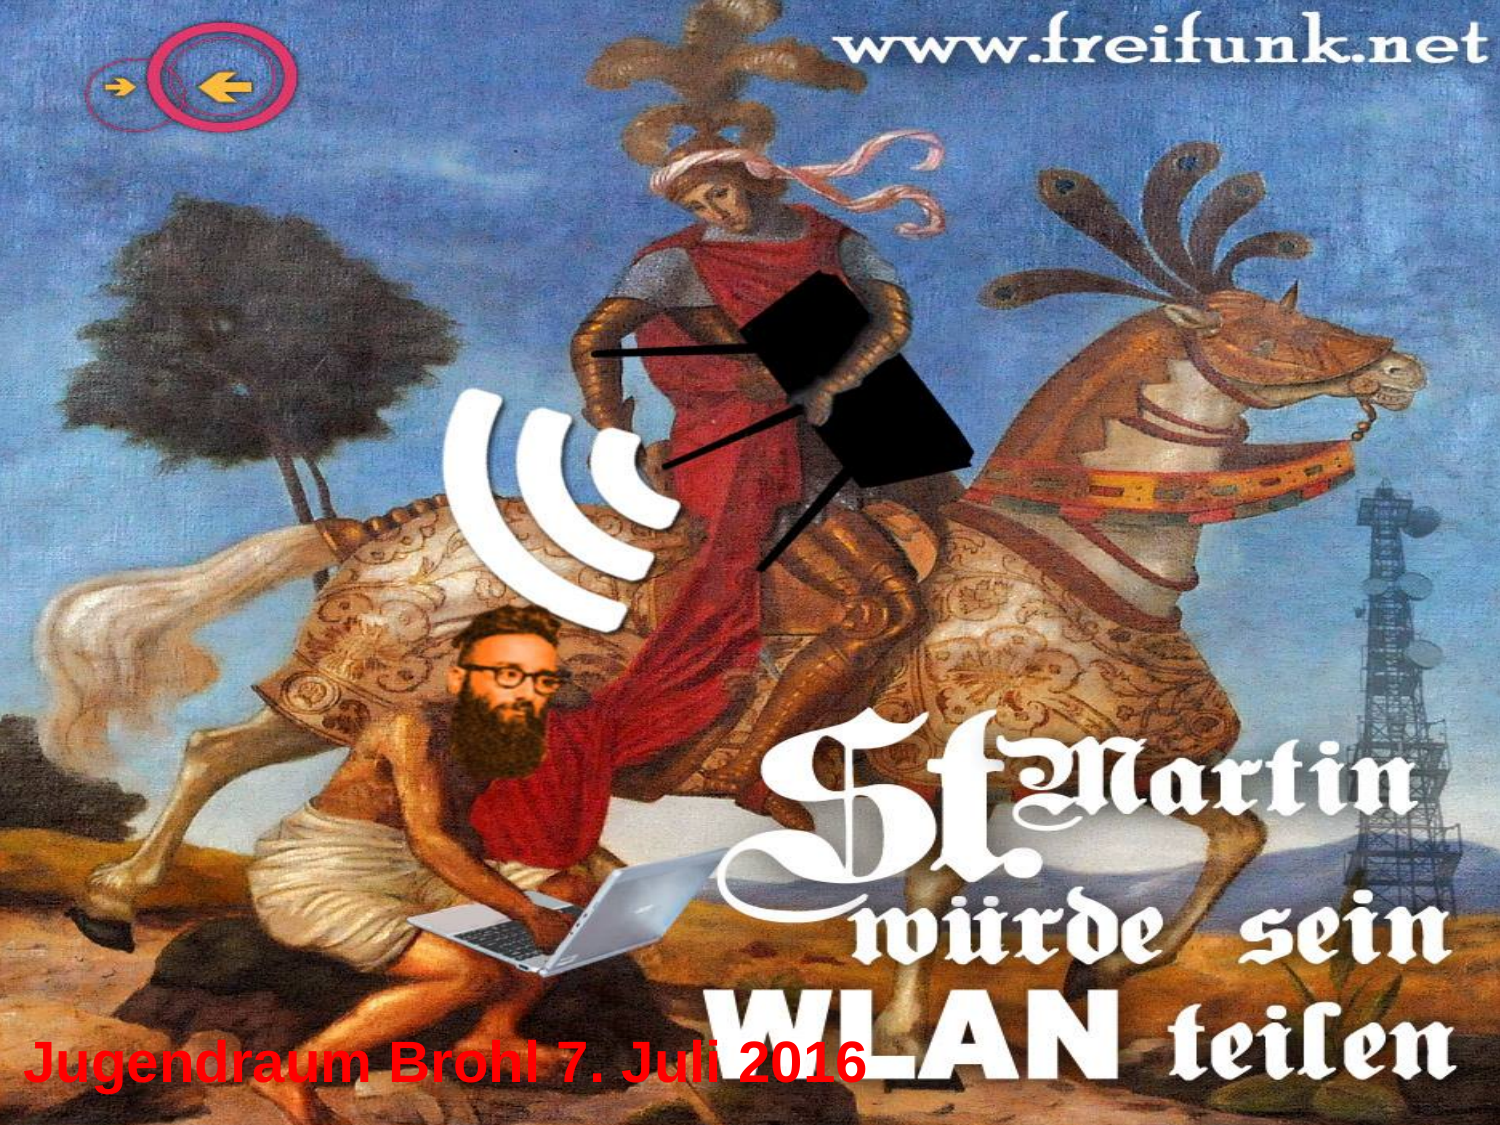

# Jugendraum Brohl 7. Juli 2016
37
freifunk-myk.de